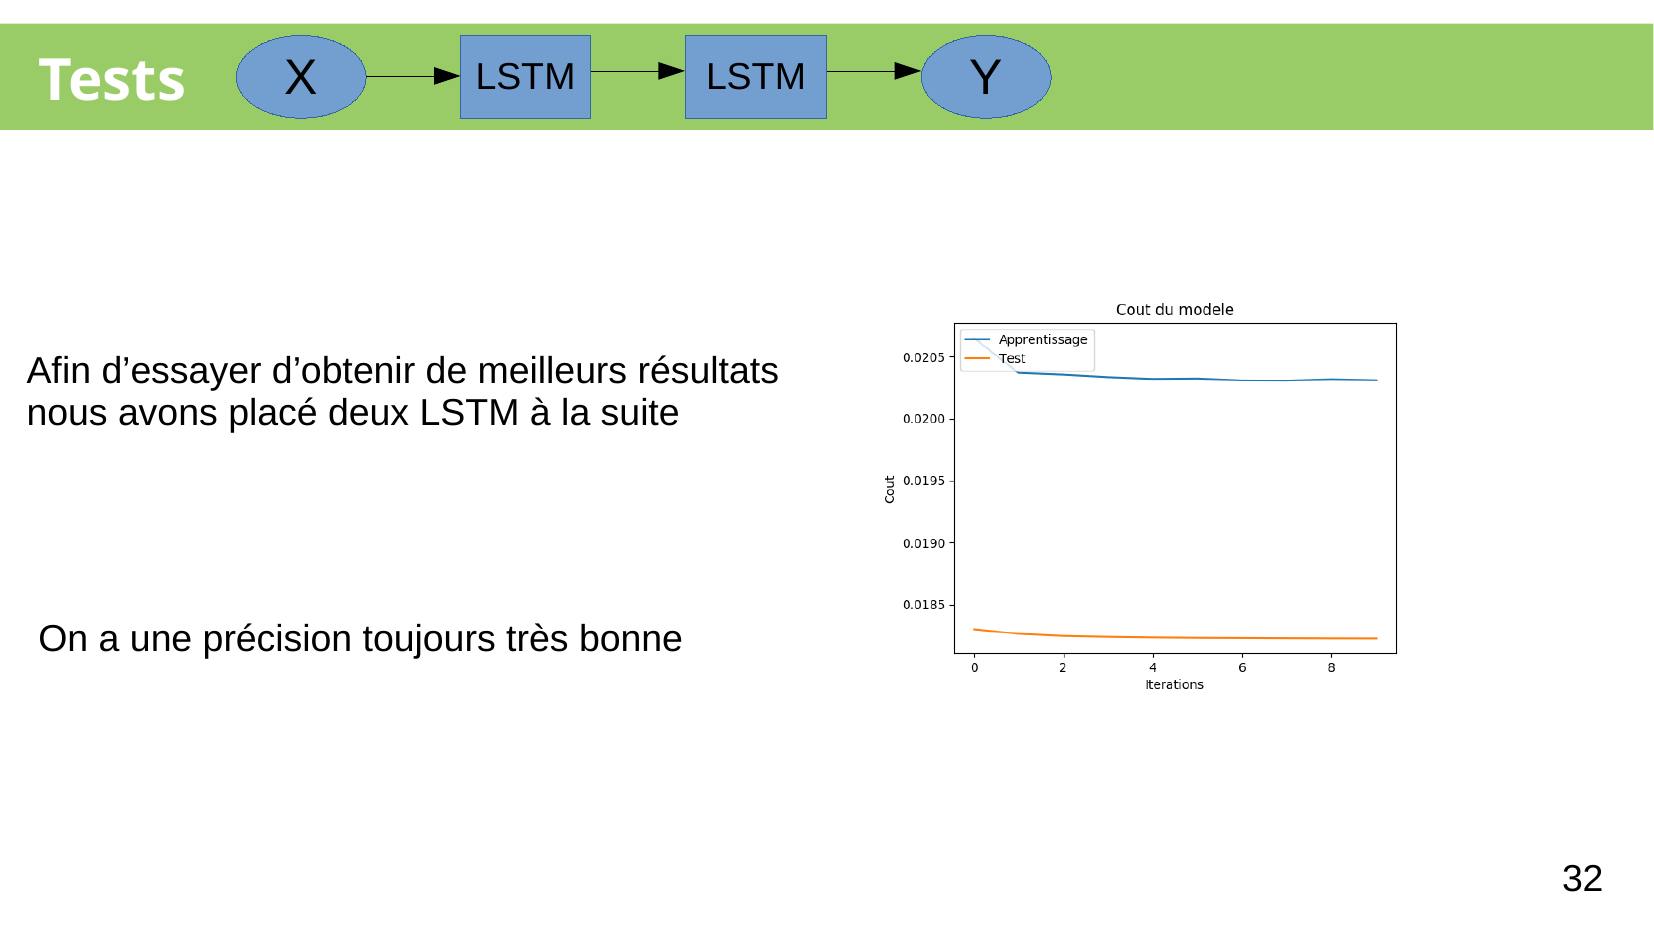

# Tests
X
LSTM
LSTM
Y
Afin d’essayer d’obtenir de meilleurs résultats nous avons placé deux LSTM à la suite
On a une précision toujours très bonne